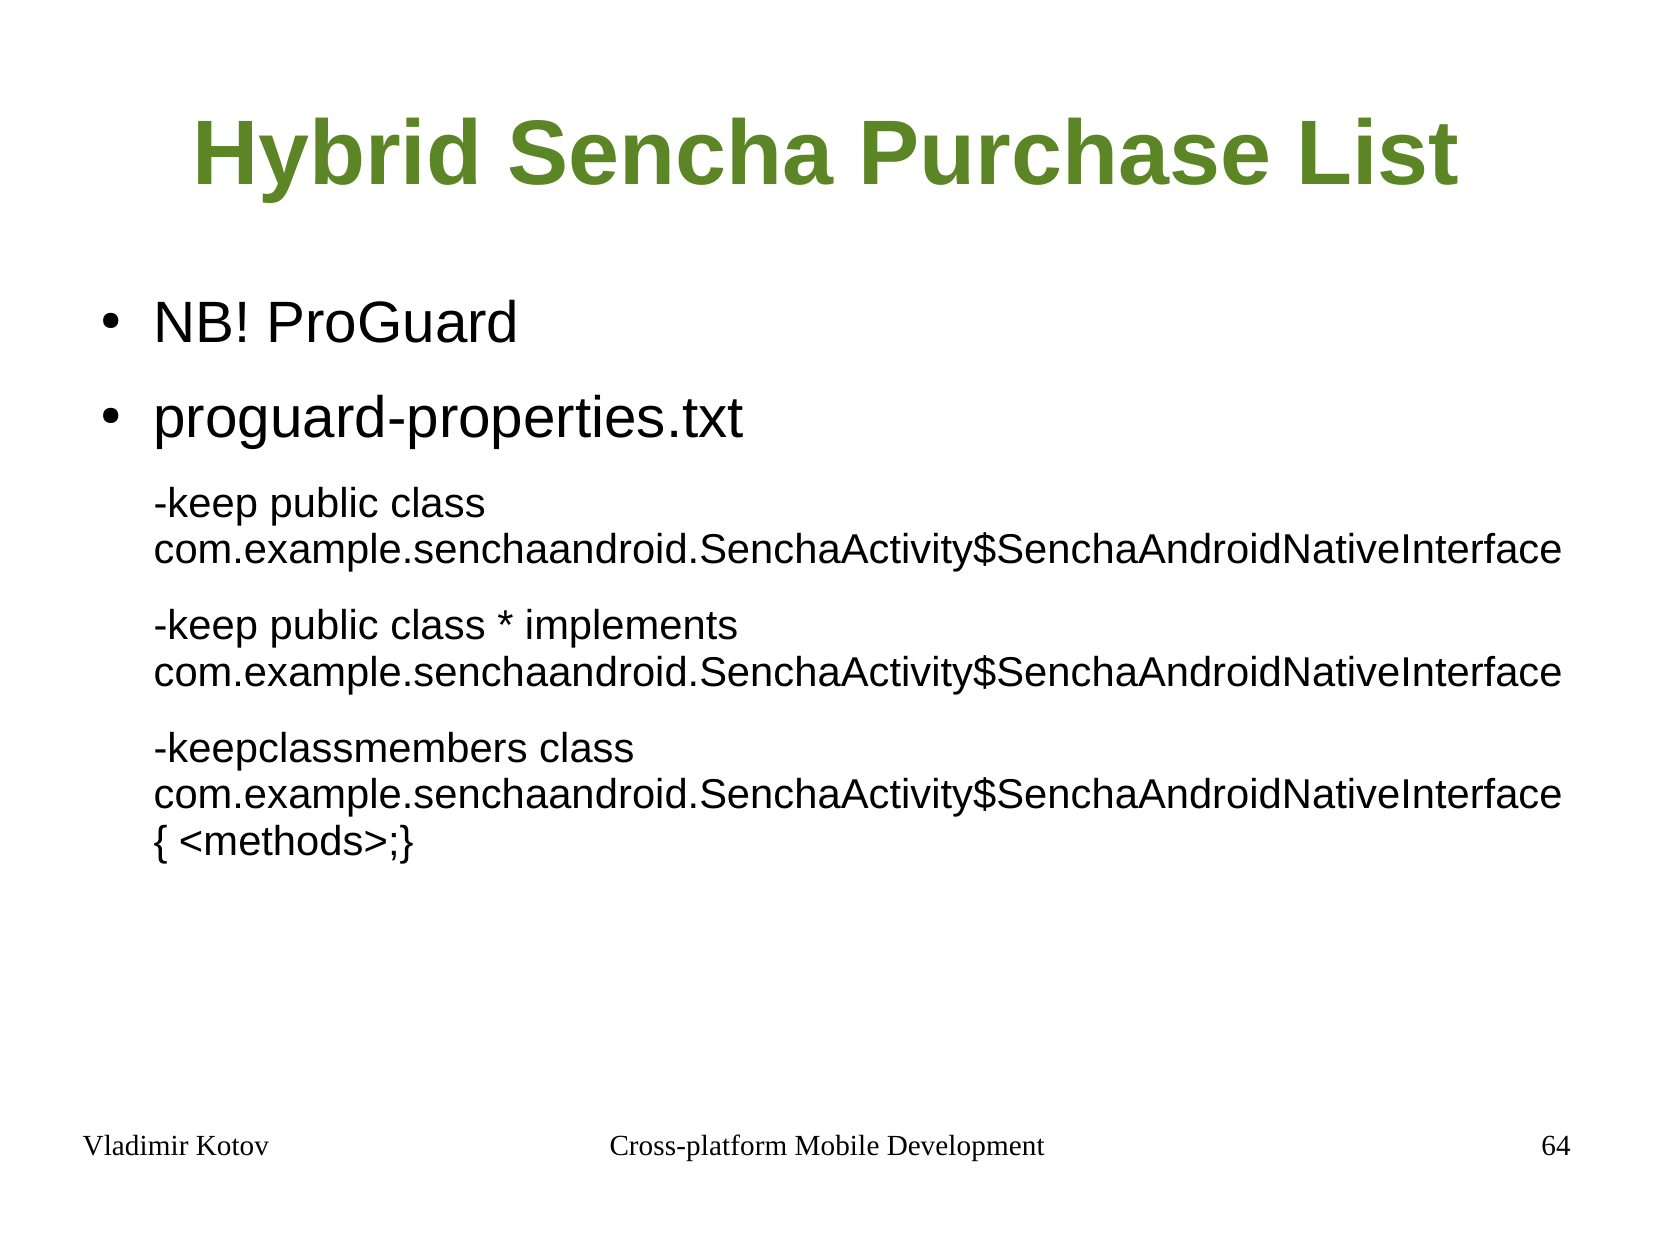

# Hybrid Sencha Purchase List
NB! ProGuard
proguard-properties.txt
-keep public class com.example.senchaandroid.SenchaActivity$SenchaAndroidNativeInterface
-keep public class * implements com.example.senchaandroid.SenchaActivity$SenchaAndroidNativeInterface
-keepclassmembers class com.example.senchaandroid.SenchaActivity$SenchaAndroidNativeInterface { <methods>;}
Vladimir Kotov
Cross-platform Mobile Development
64